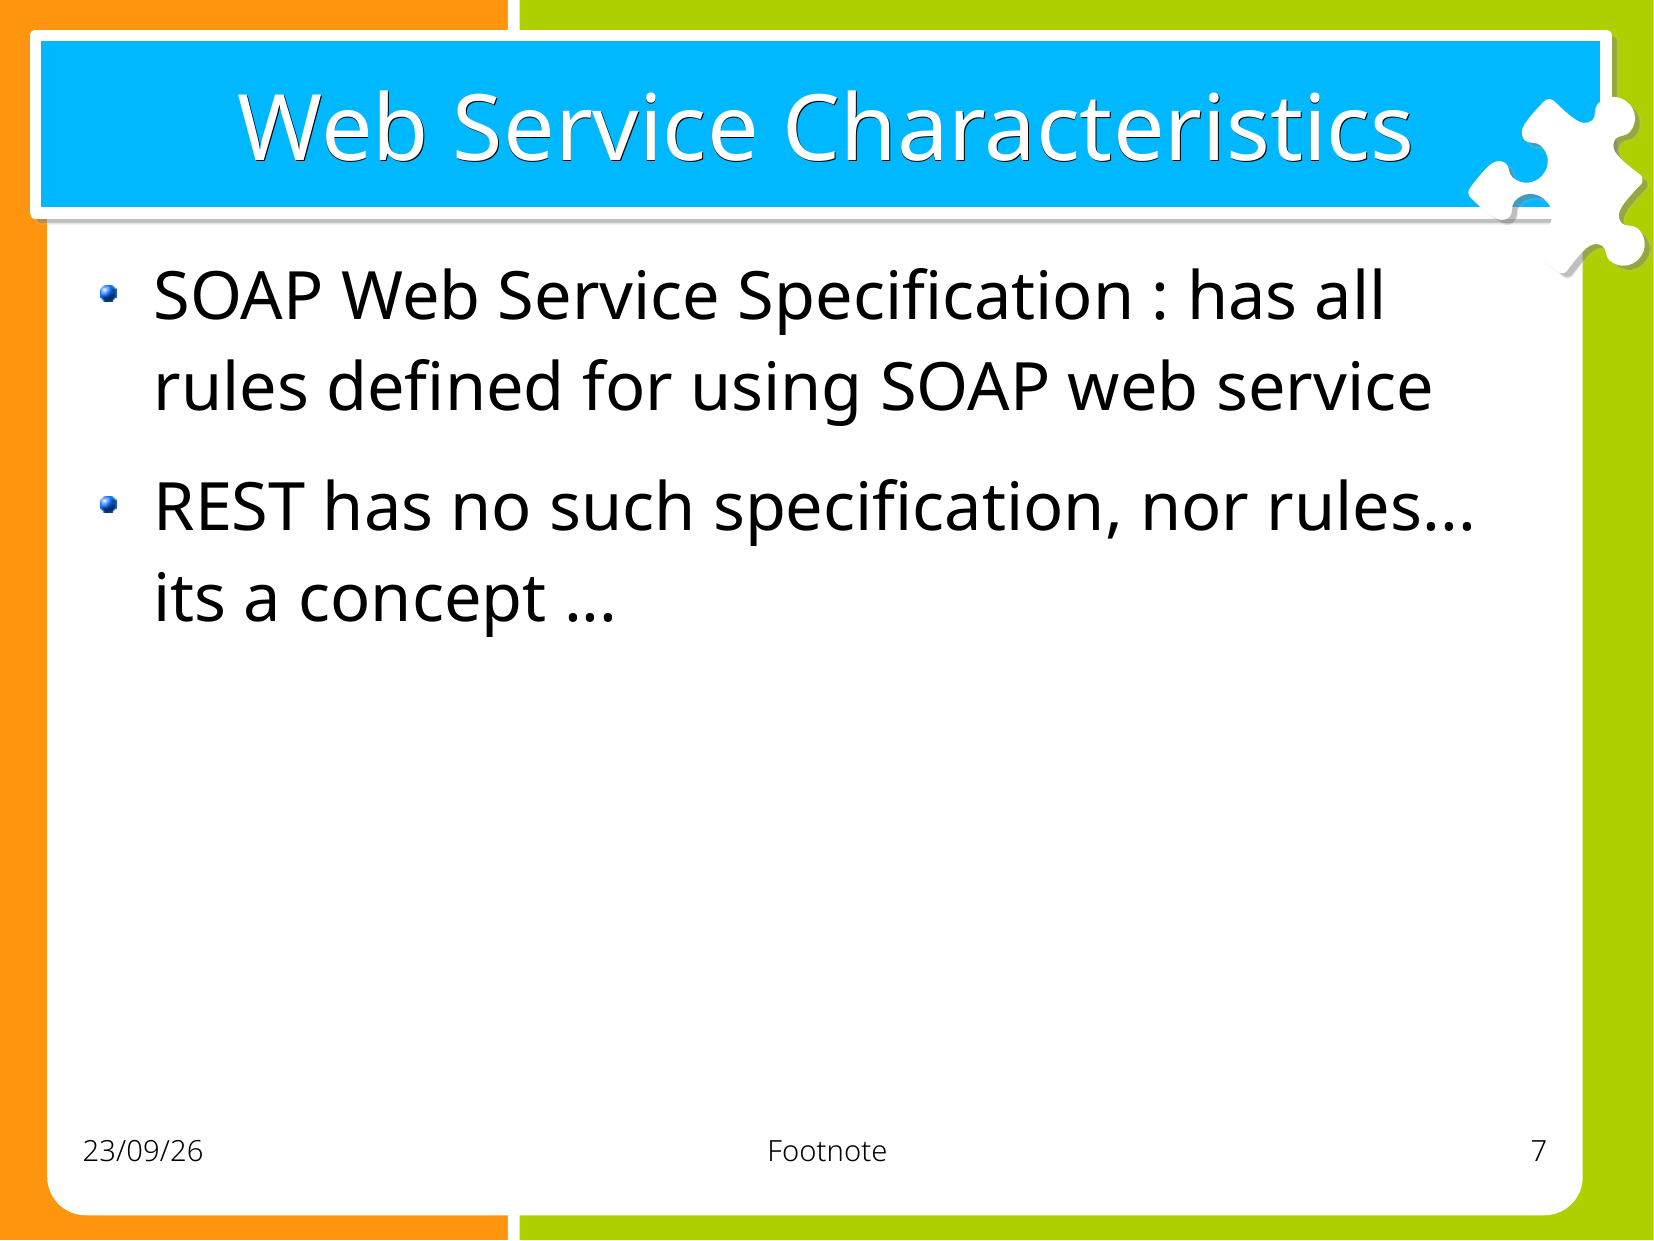

# Web Service Characteristics
SOAP Web Service Specification : has all rules defined for using SOAP web service
REST has no such specification, nor rules... its a concept ...
Footnote
7